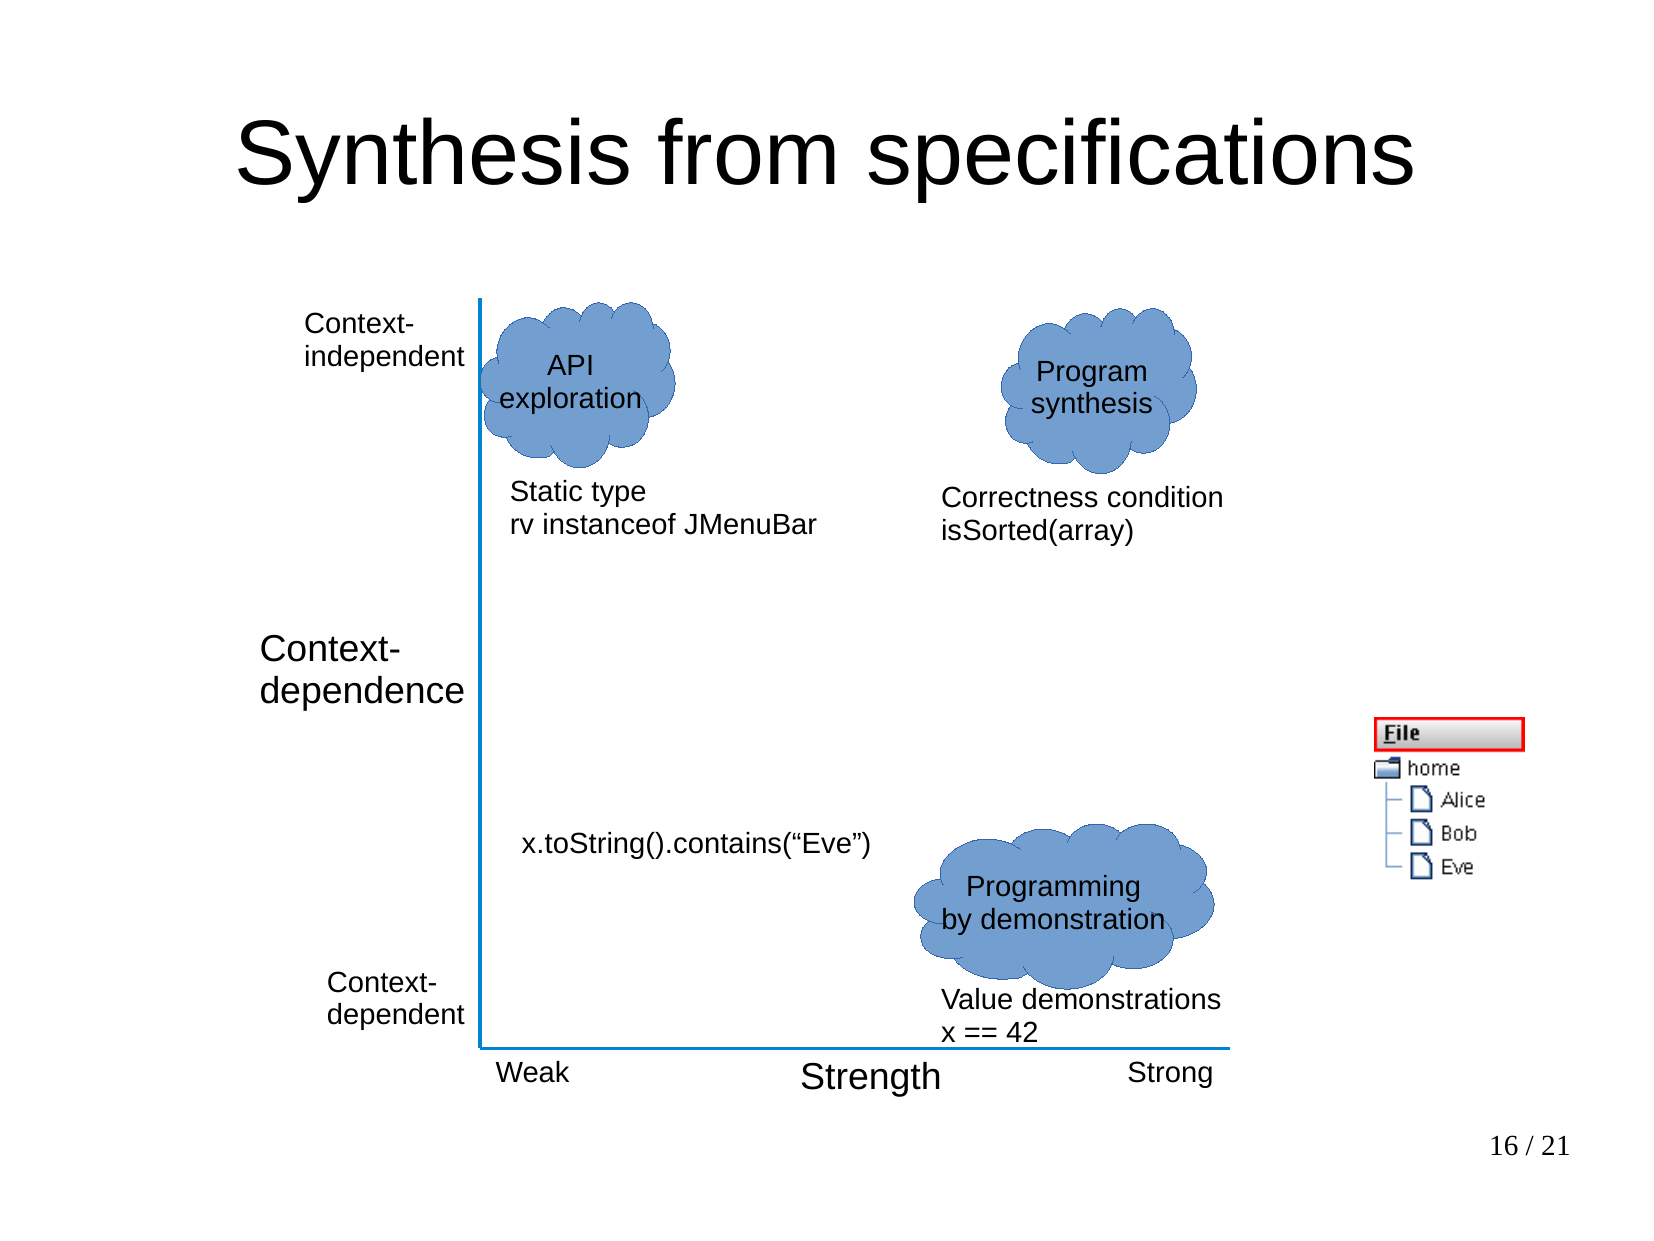

# Synthesis from specifications
Context-
independent
API
exploration
Program
synthesis
Static type
rv instanceof JMenuBar
Correctness condition
isSorted(array)
Context-
dependence
x.toString().contains(“Eve”)
Programming
by demonstration
Context-
dependent
Value demonstrations
x == 42
Weak
Strength
Strong
16